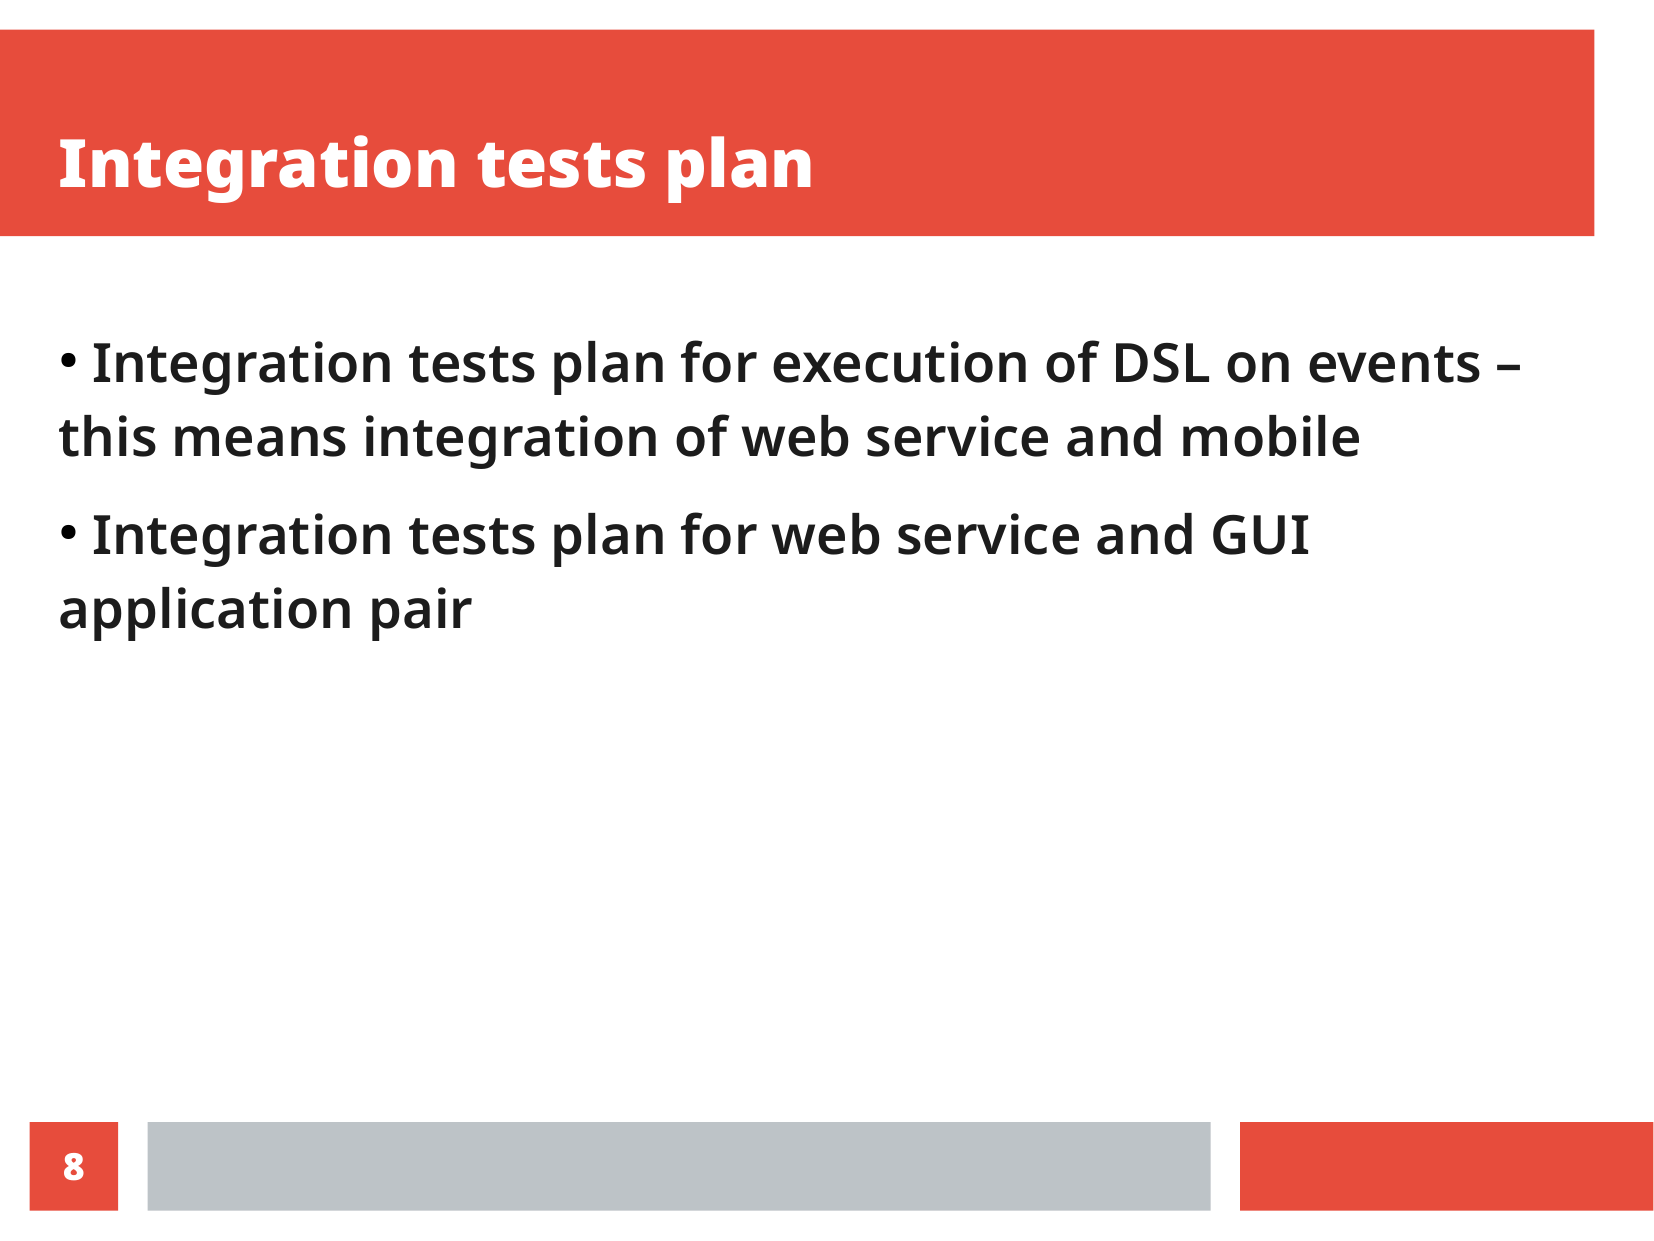

# Integration tests plan
 Integration tests plan for execution of DSL on events – this means integration of web service and mobile
 Integration tests plan for web service and GUI application pair
8